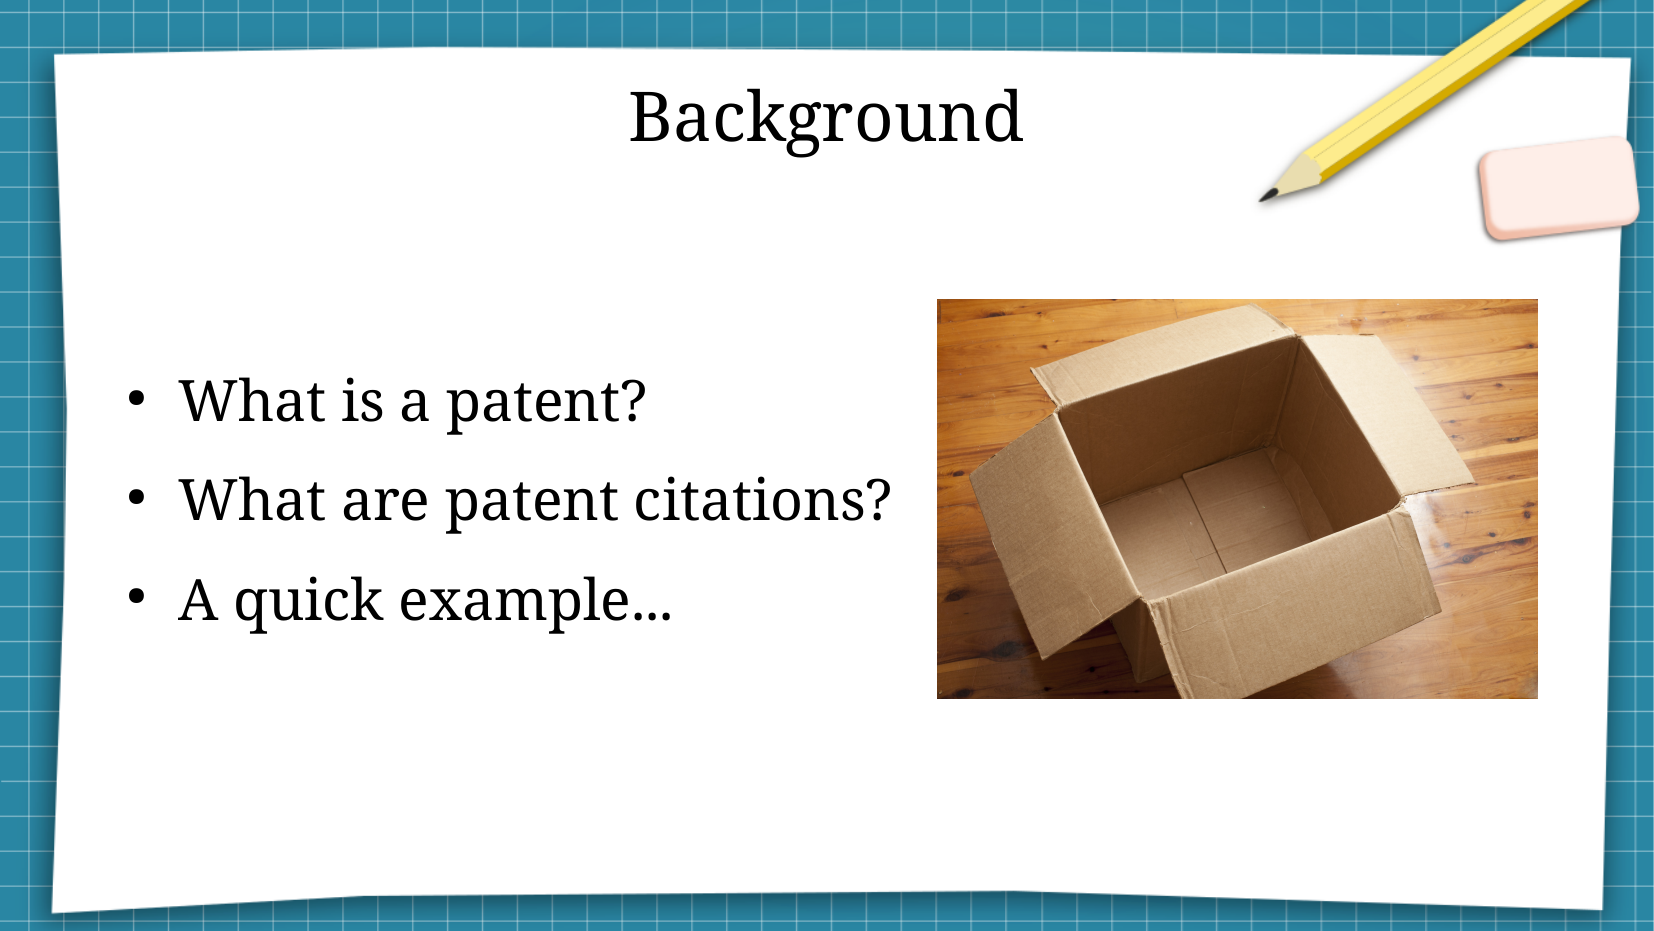

# Background
What is a patent?
What are patent citations?
A quick example...